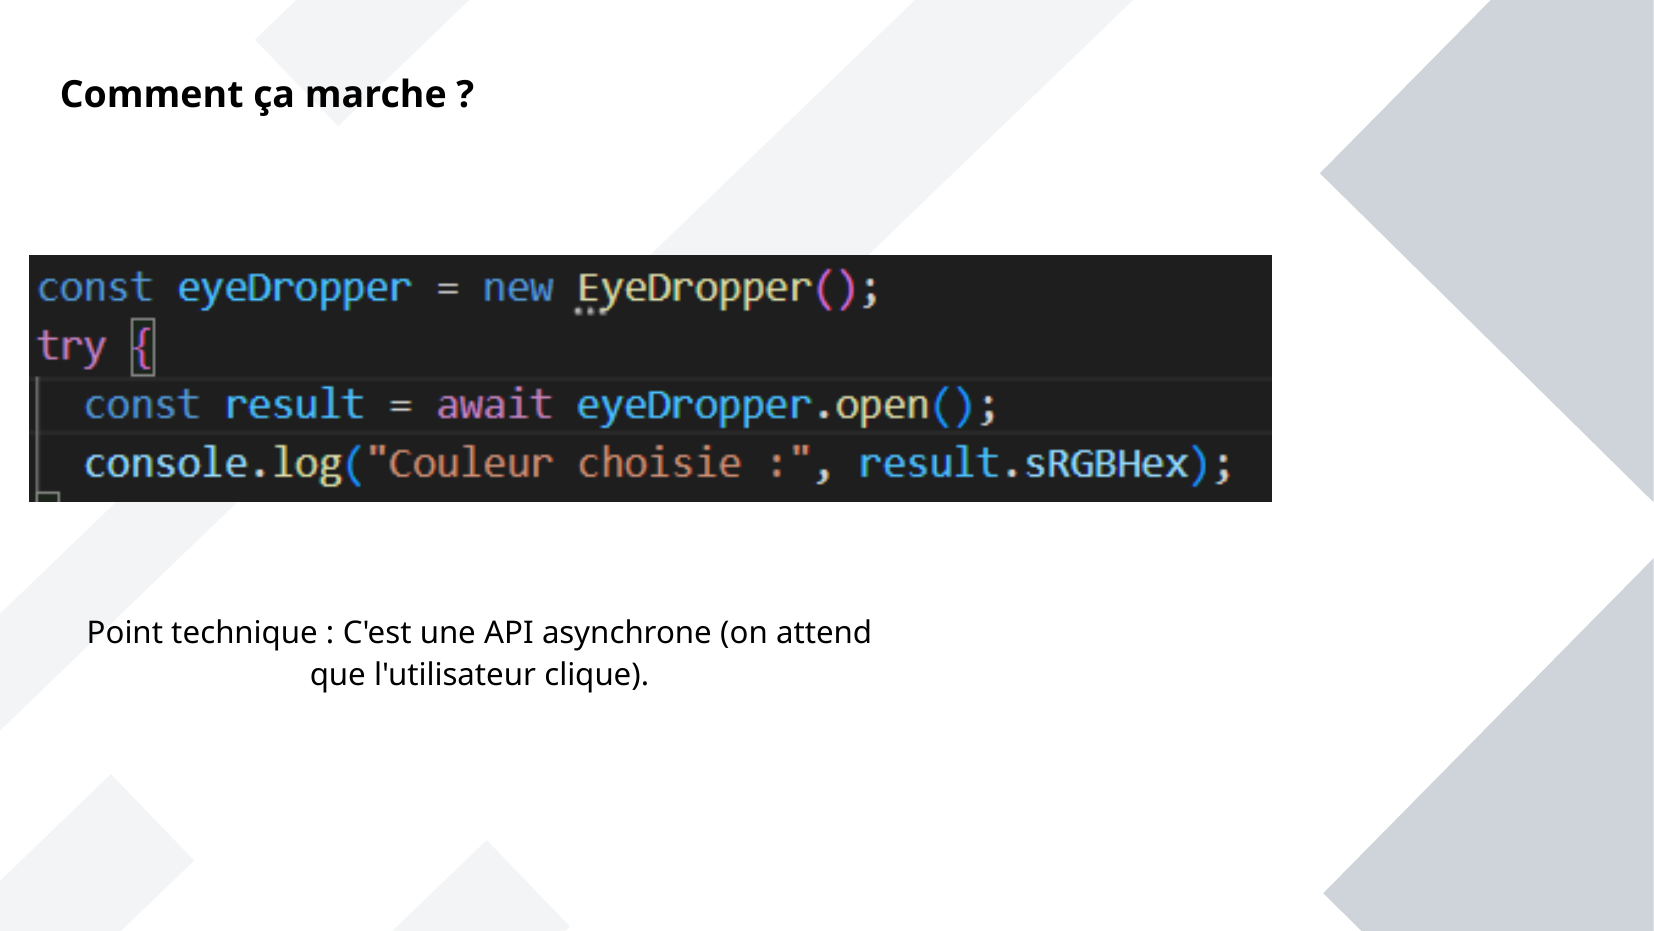

Comment ça marche ?
Point technique : C'est une API asynchrone (on attend que l'utilisateur clique).